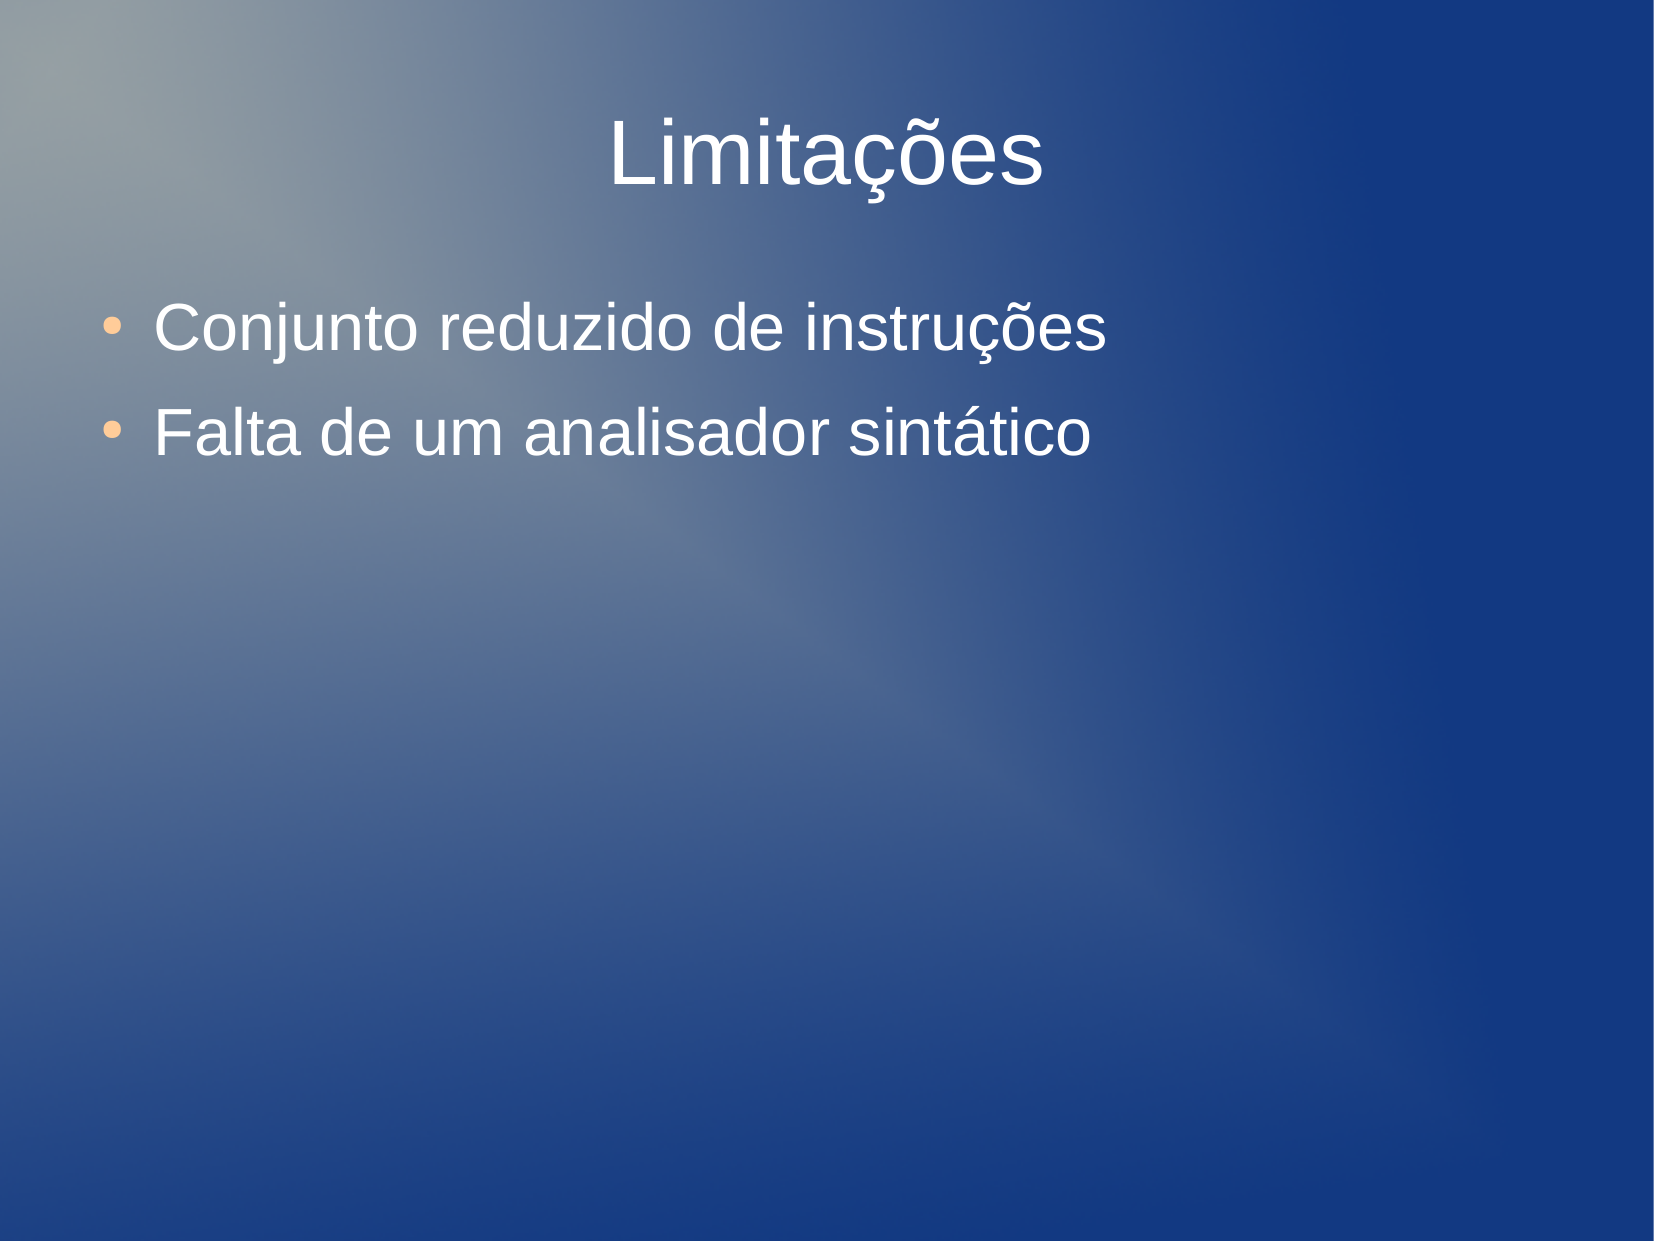

# Limitações
Conjunto reduzido de instruções
Falta de um analisador sintático